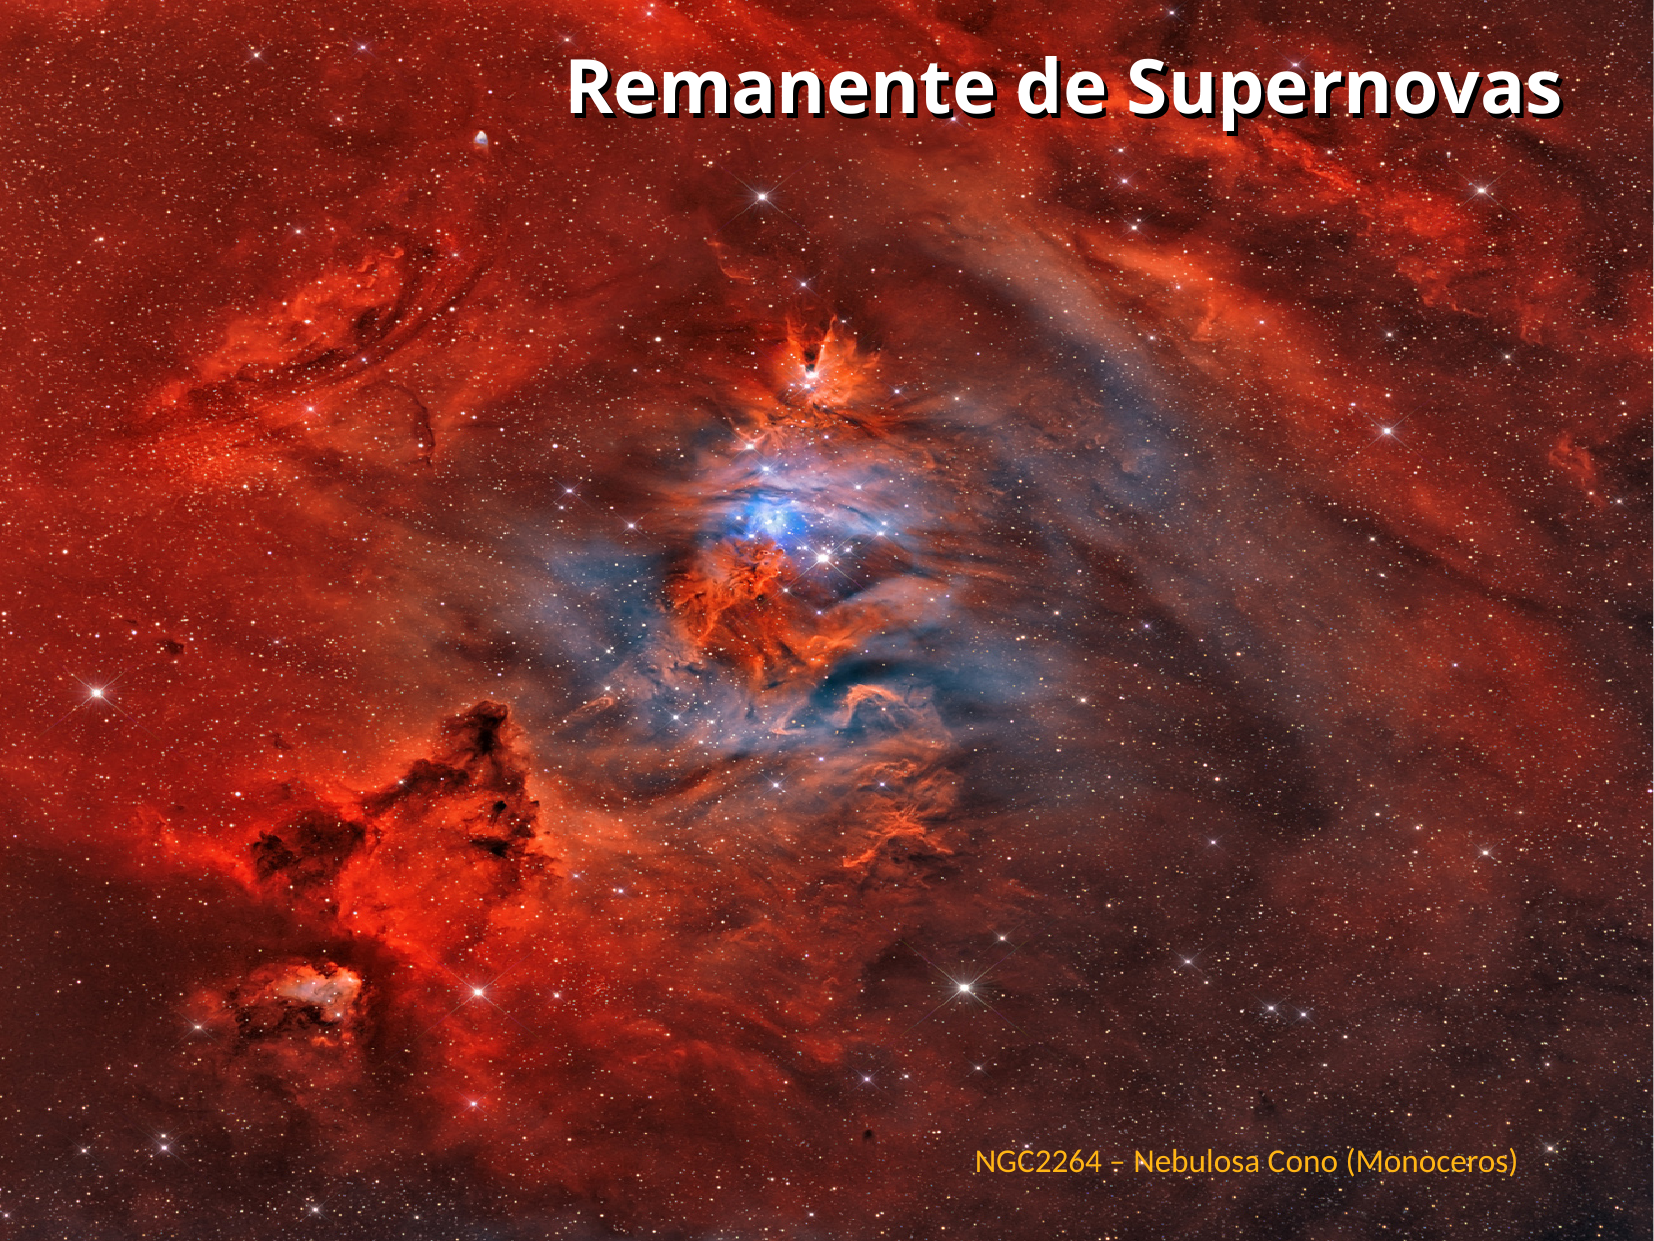

# Remanente de Supernovas
NGC2264 – Nebulosa Cono (Monoceros)
Oct 24, 2017
H. Asorey - IPAC 2017 - 11
45